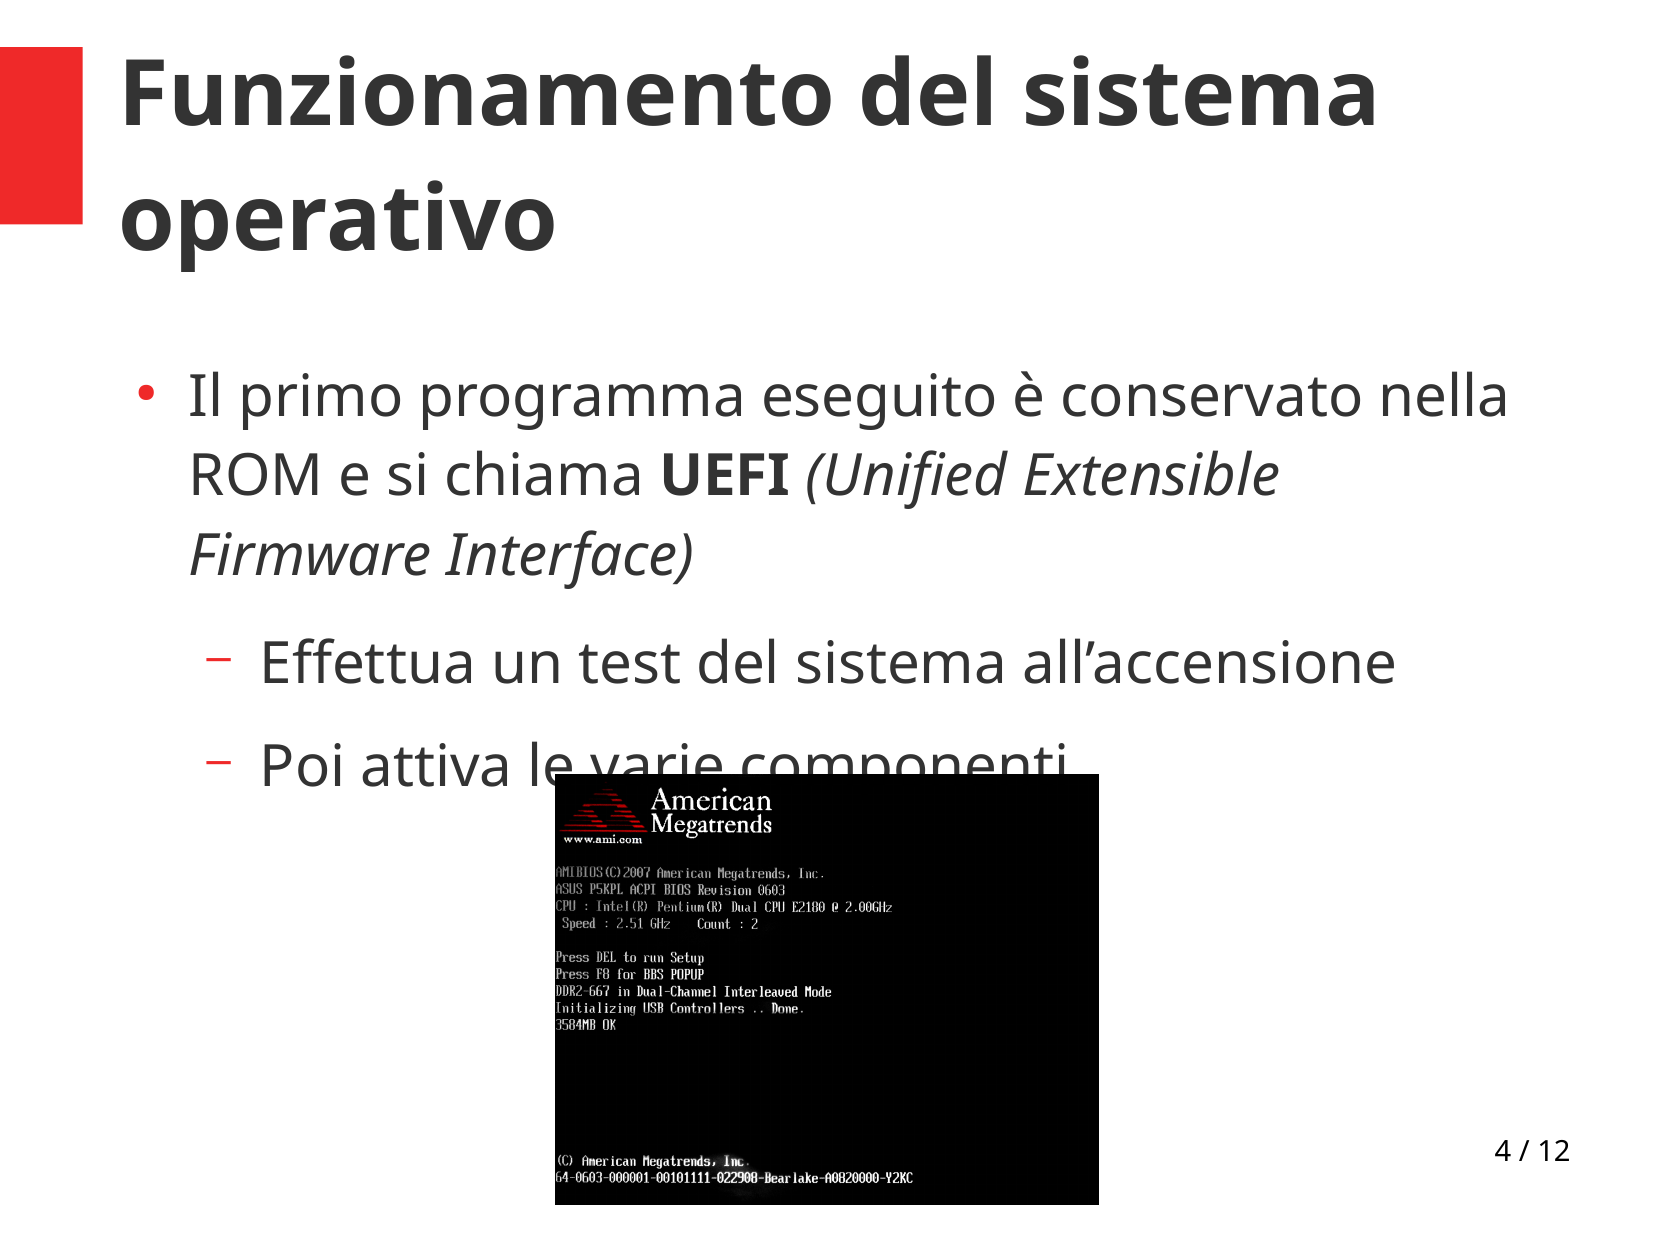

# Funzionamento del sistema operativo
Il primo programma eseguito è conservato nella ROM e si chiama UEFI (Unified Extensible Firmware Interface)
Effettua un test del sistema all’accensione
Poi attiva le varie componenti
4